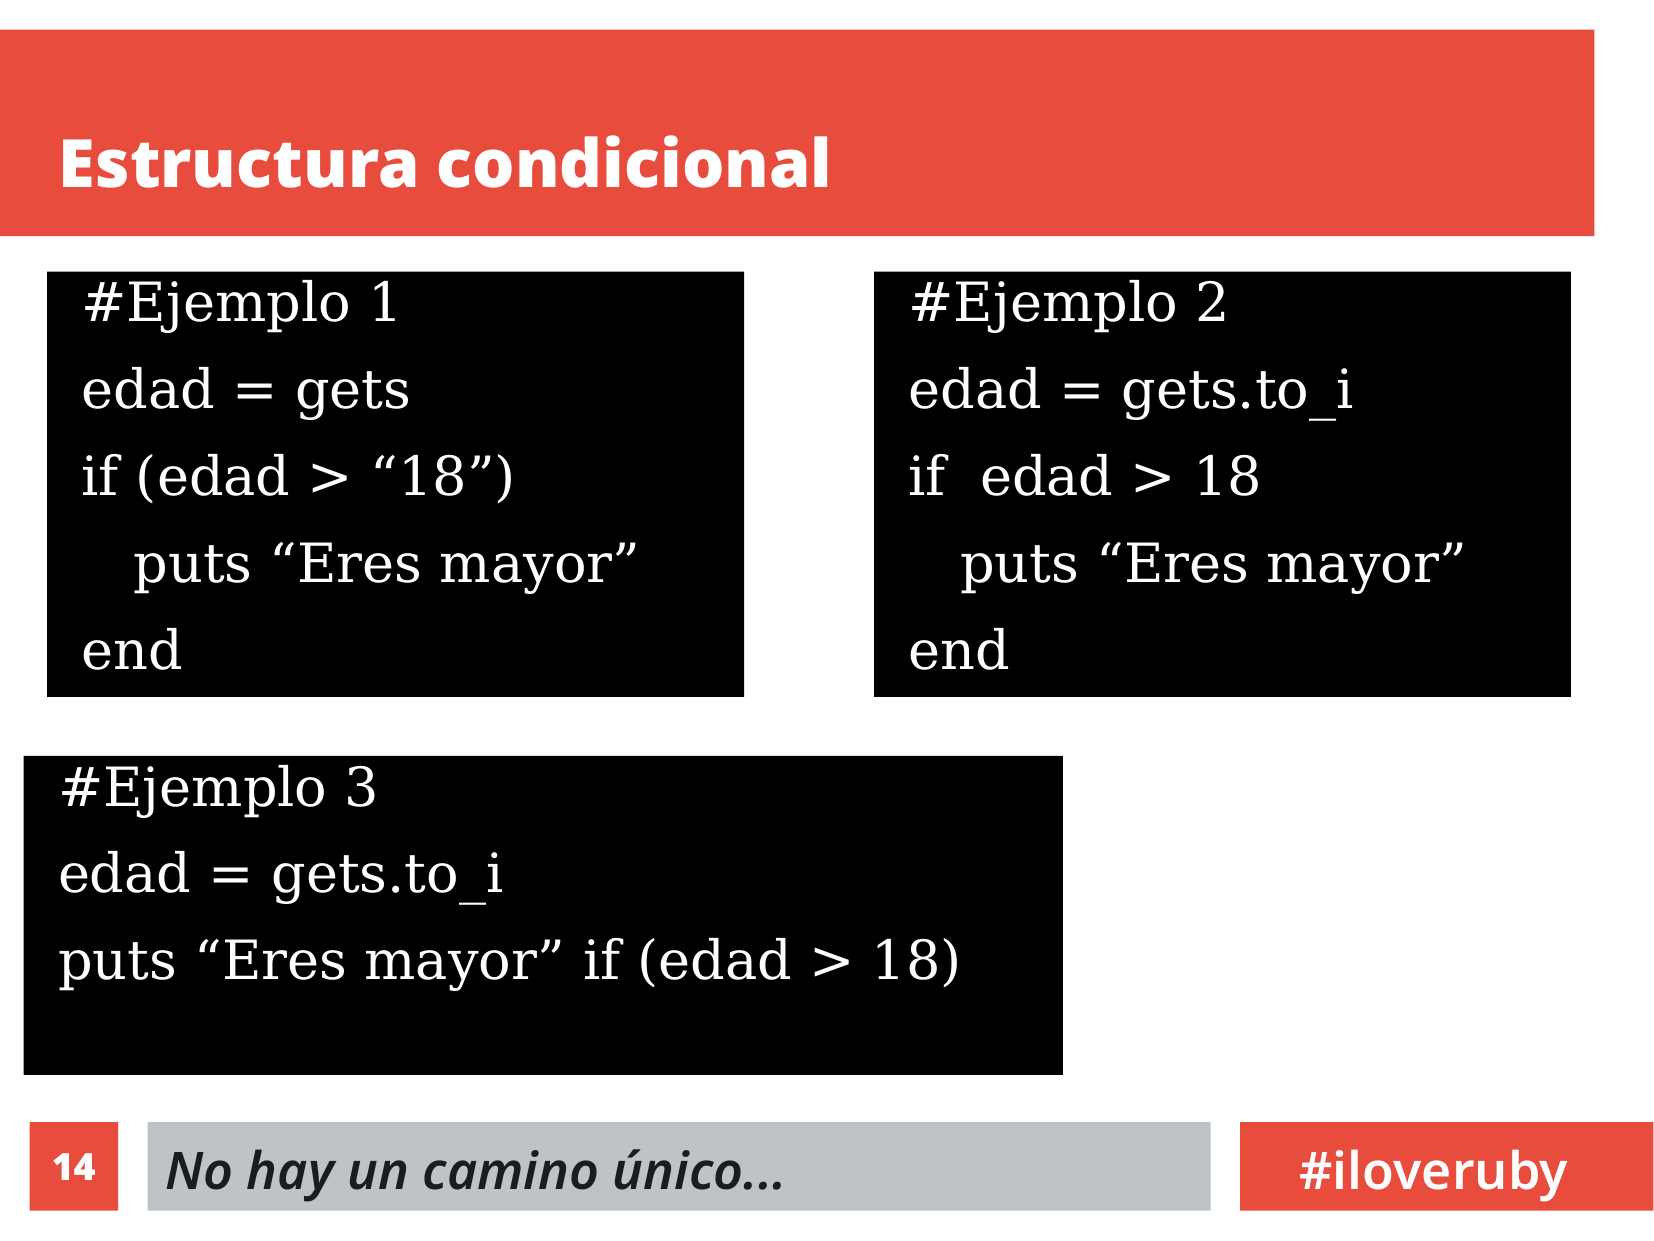

# Estructura condicional
 #Ejemplo 1
 edad = gets
 if (edad > “18”)
 puts “Eres mayor”
 end
 #Ejemplo 2
 edad = gets.to_i
 if edad > 18
 puts “Eres mayor”
 end
 #Ejemplo 3
 edad = gets.to_i
 puts “Eres mayor” if (edad > 18)
14
No hay un camino único...
#iloveruby